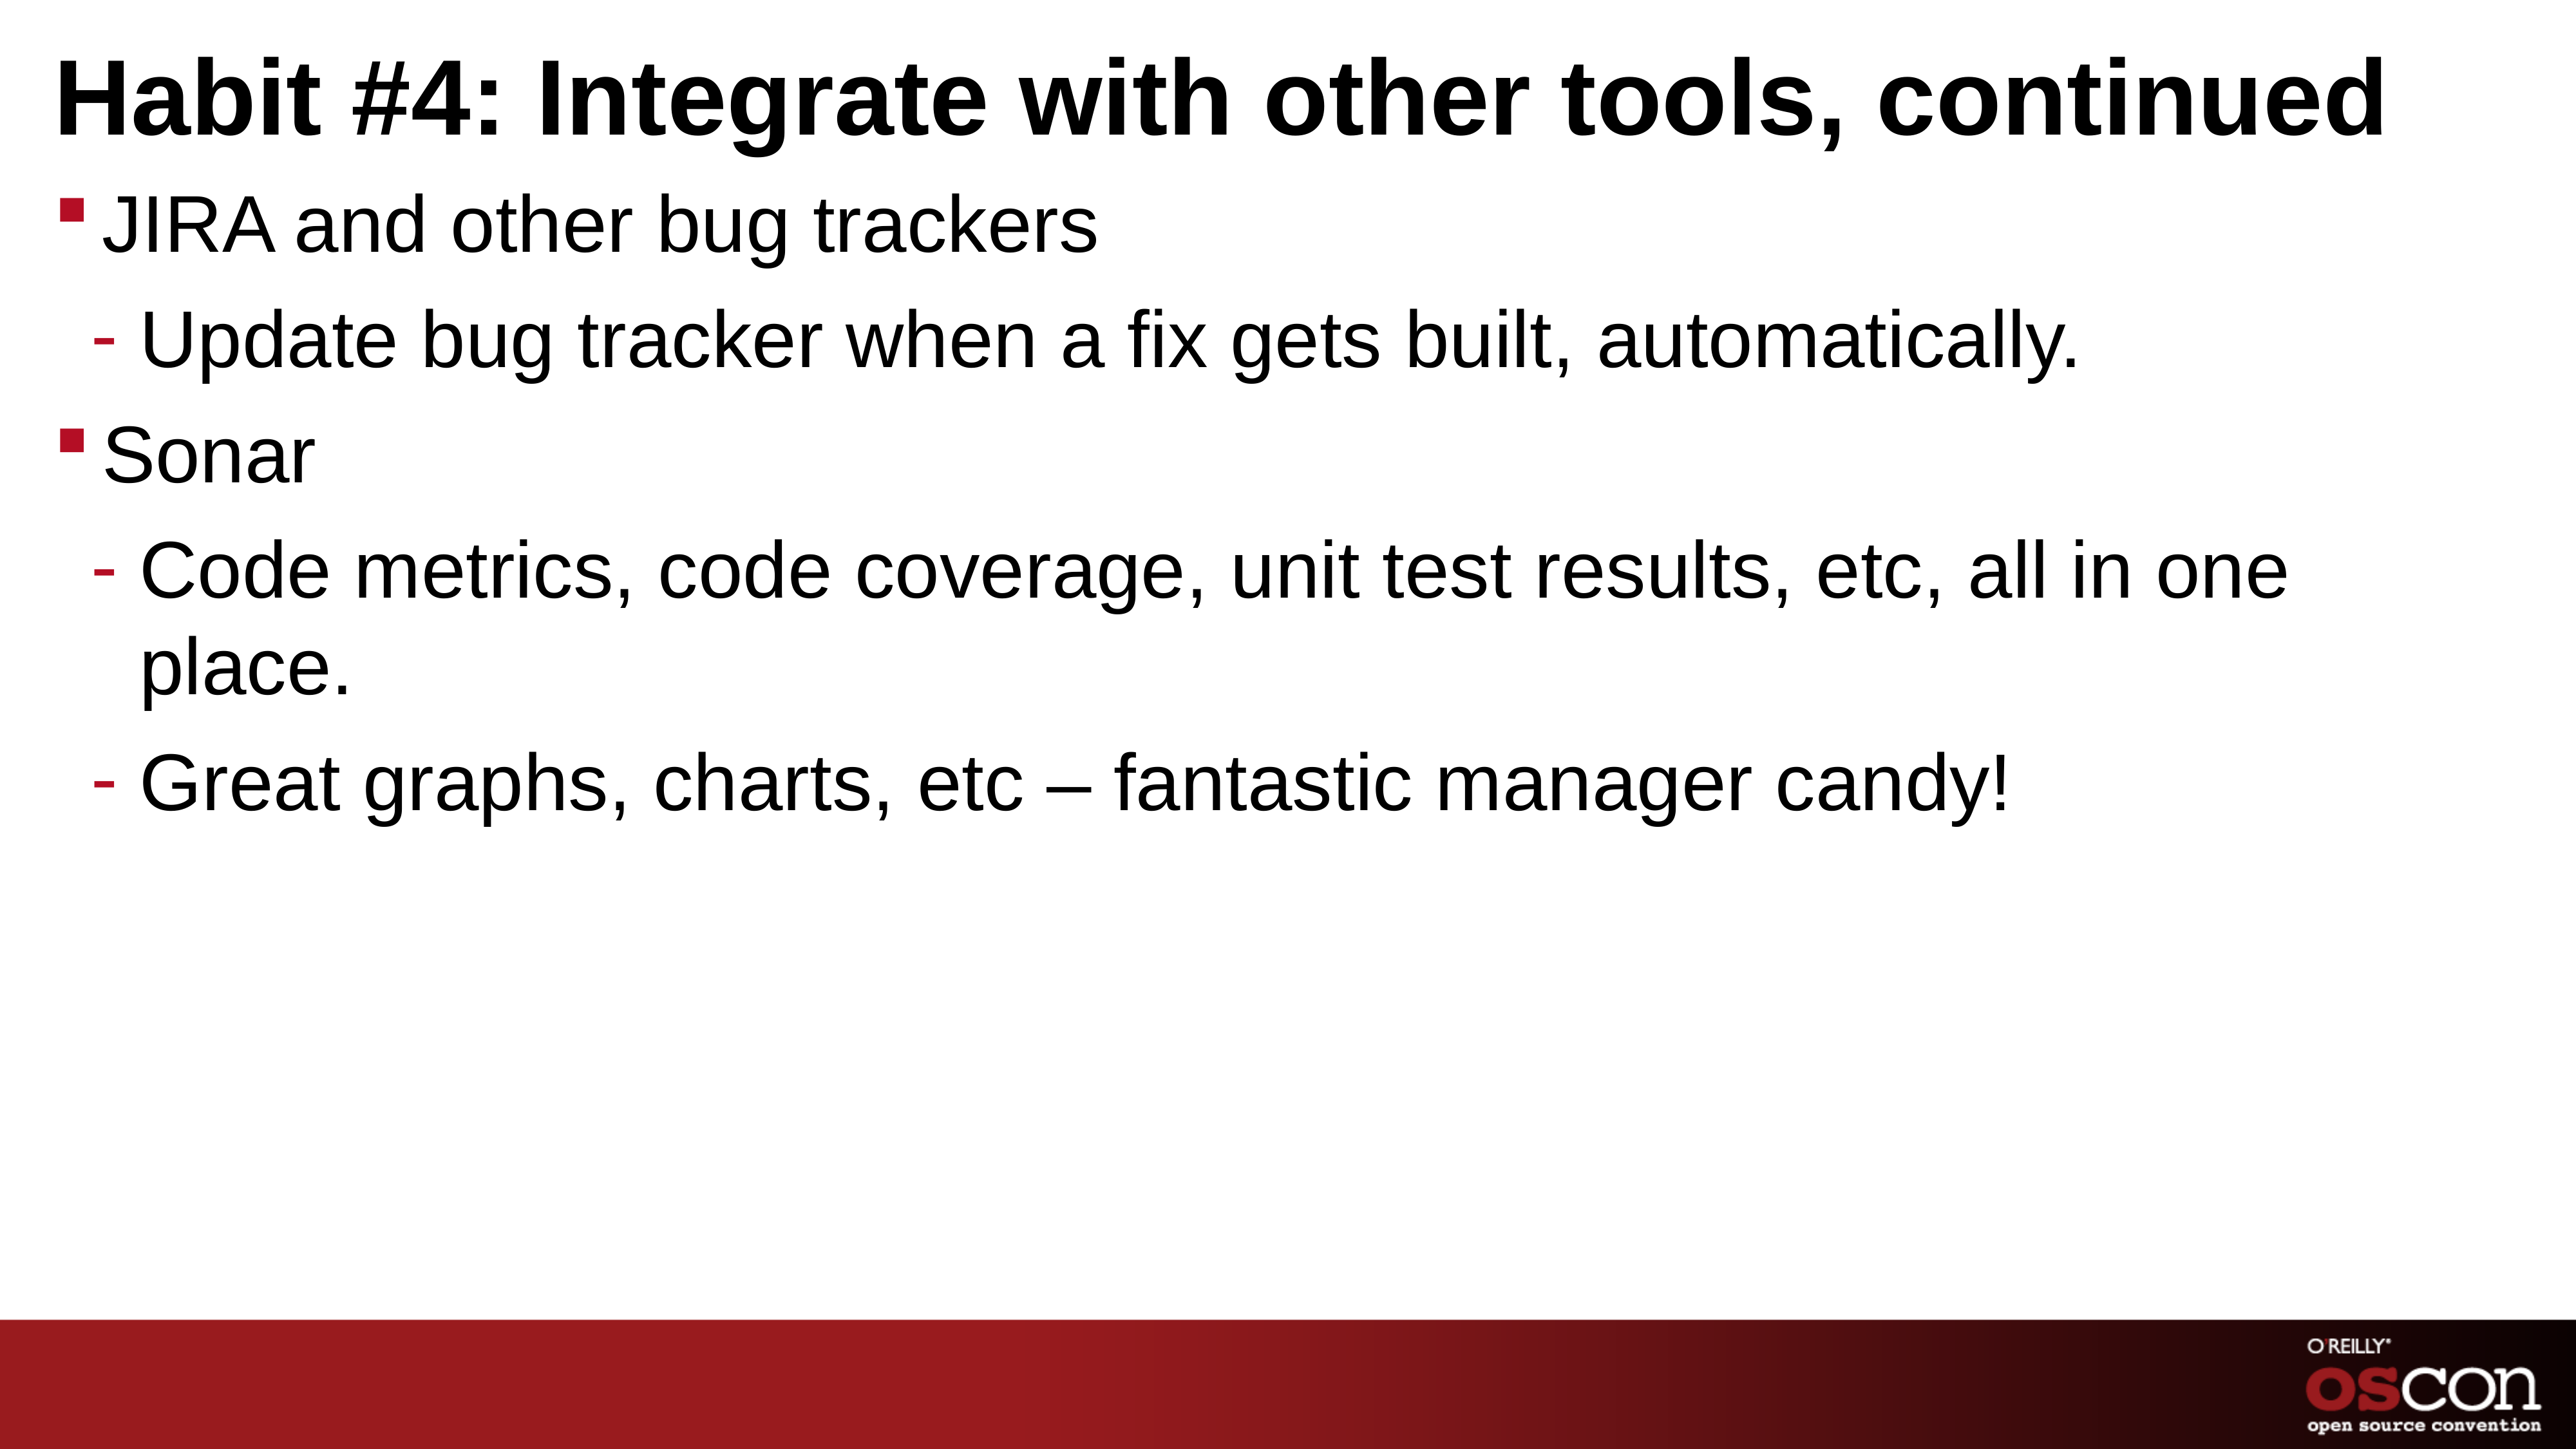

# Habit #4: Integrate with other tools, continued
JIRA and other bug trackers
Update bug tracker when a fix gets built, automatically.
Sonar
Code metrics, code coverage, unit test results, etc, all in one place.
Great graphs, charts, etc – fantastic manager candy!